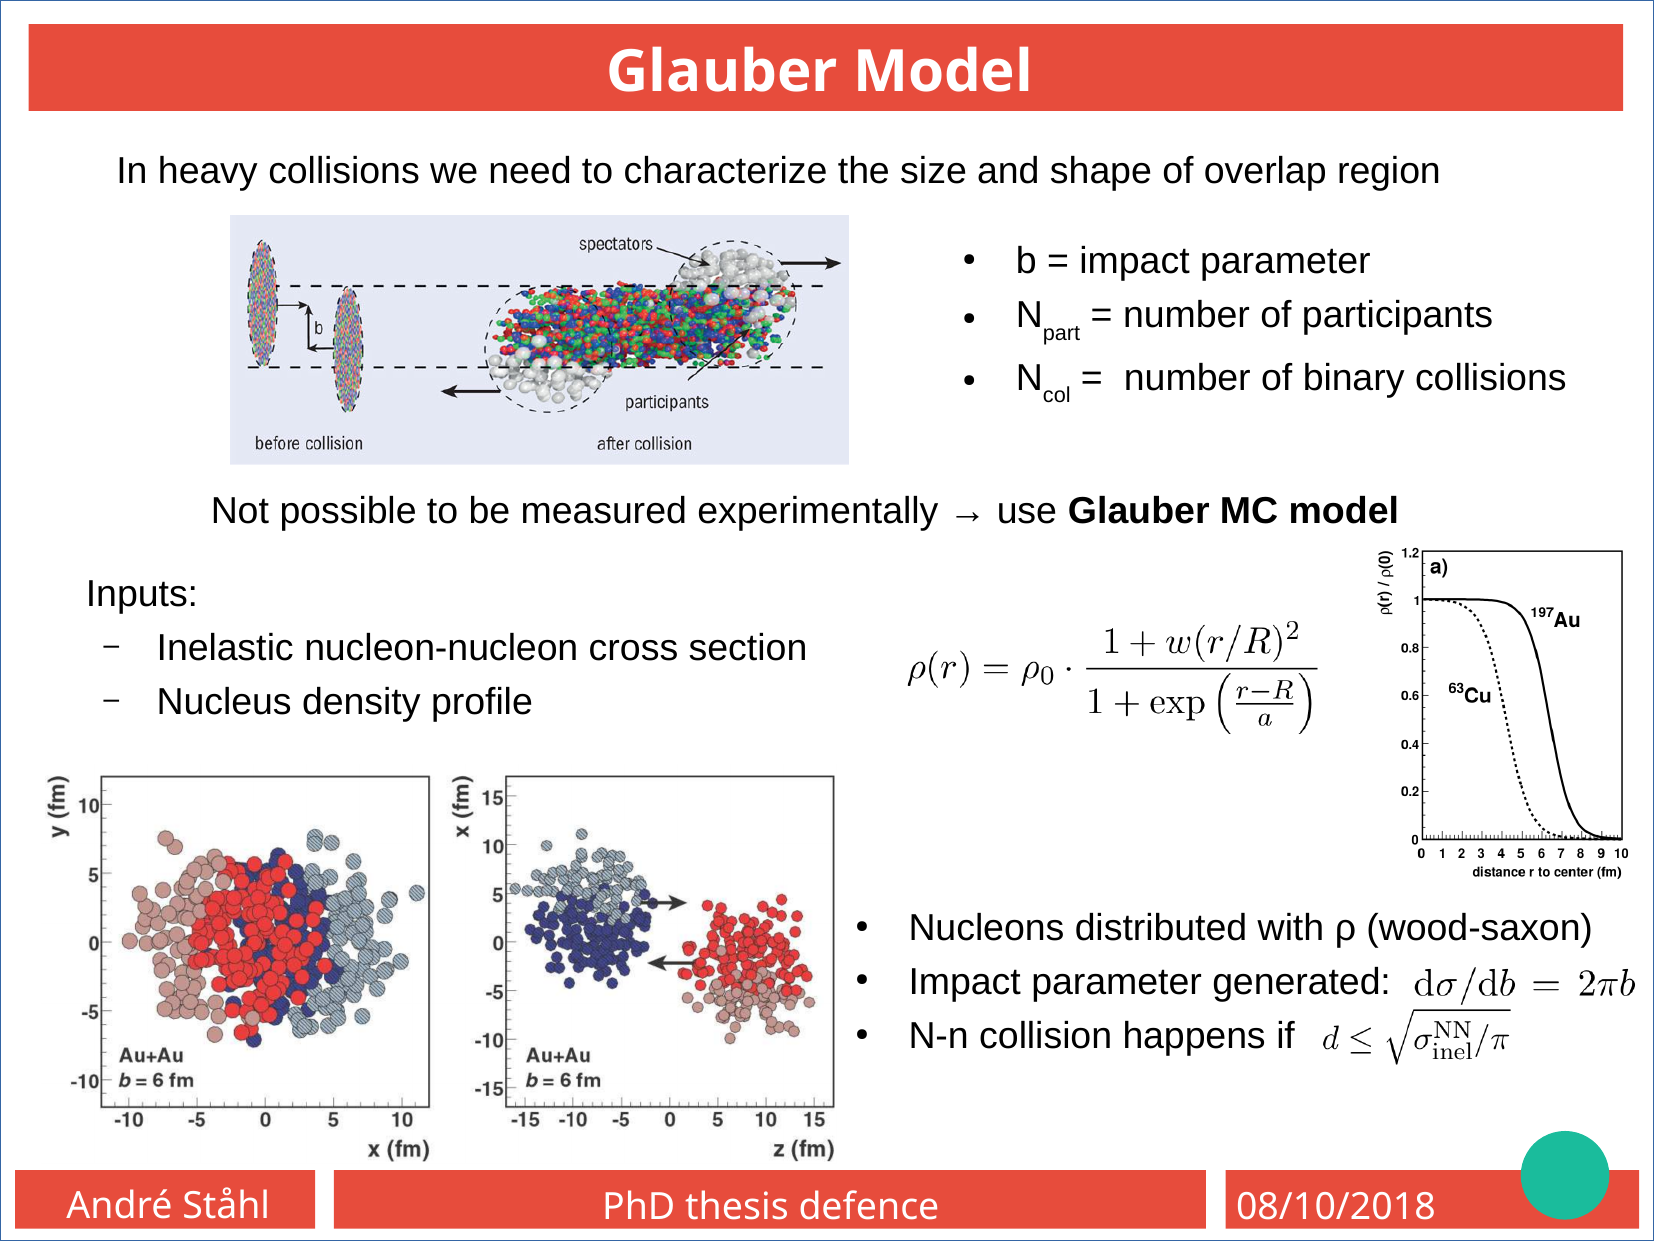

# Glauber Model
In heavy collisions we need to characterize the size and shape of overlap region
b = impact parameter
Npart = number of participants
Ncol = number of binary collisions
Not possible to be measured experimentally → use Glauber MC model
Inputs:
Inelastic nucleon-nucleon cross section
Nucleus density profile
Nucleons distributed with ρ (wood-saxon)
Impact parameter generated:
N-n collision happens if
08/10/2018